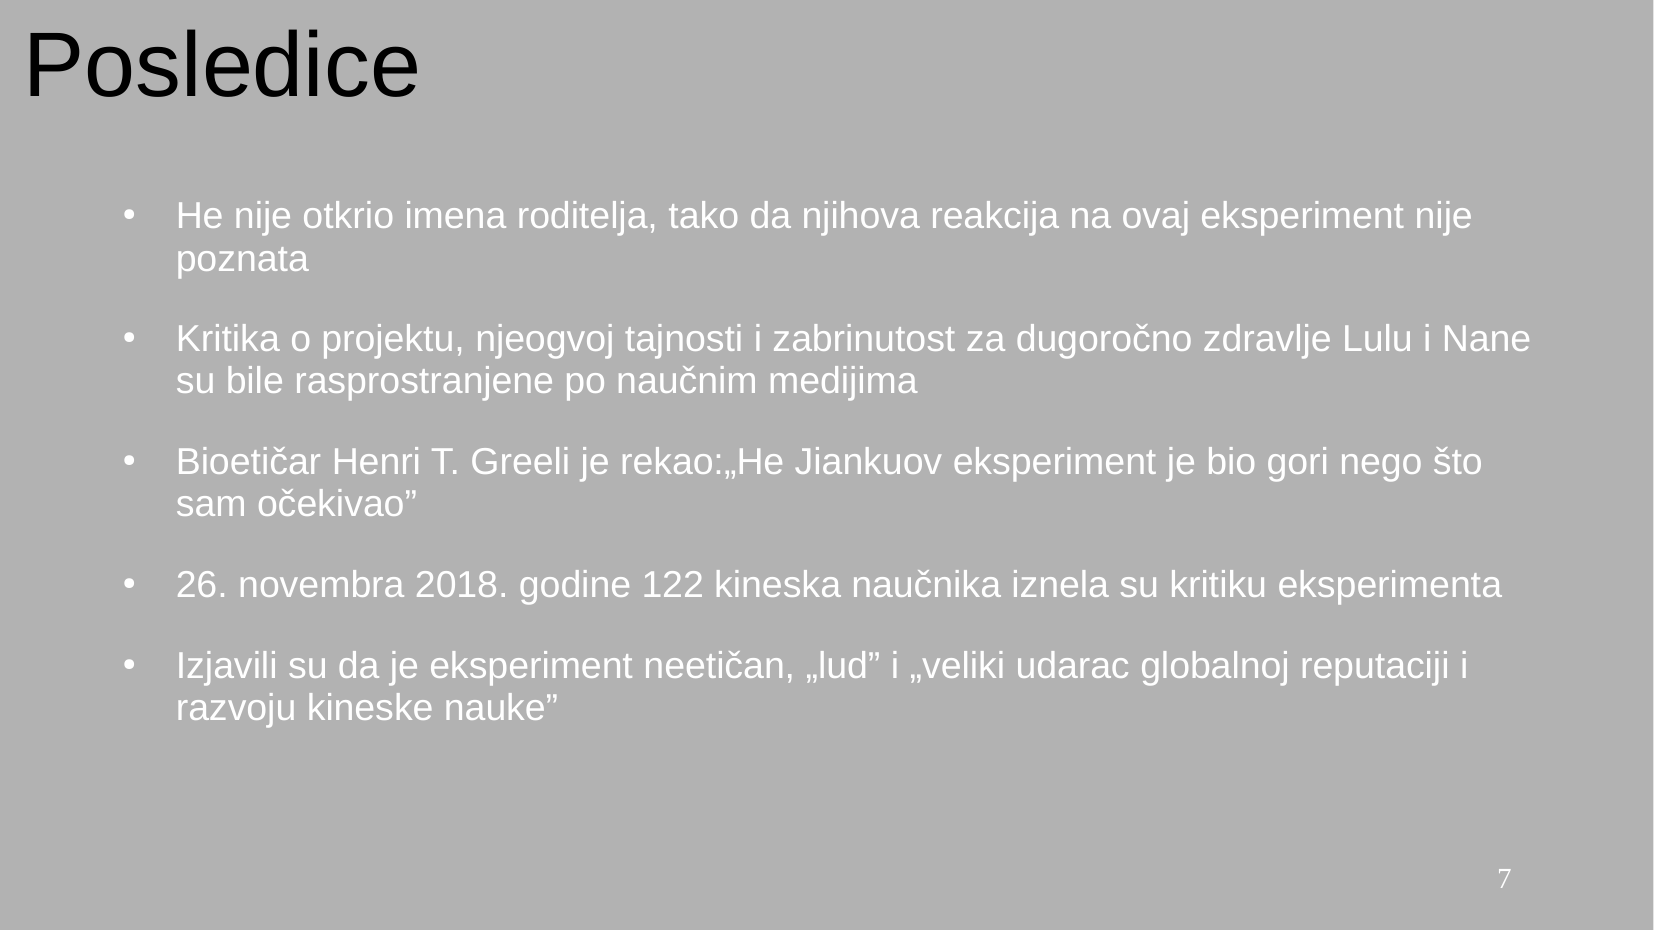

# Posledice
He nije otkrio imena roditelja, tako da njihova reakcija na ovaj eksperiment nije poznata
Kritika o projektu, njeogvoj tajnosti i zabrinutost za dugoročno zdravlje Lulu i Nane su bile rasprostranjene po naučnim medijima
Bioetičar Henri T. Greeli je rekao:„He Jiankuov eksperiment je bio gori nego što sam očekivao”
26. novembra 2018. godine 122 kineska naučnika iznela su kritiku eksperimenta
Izjavili su da je eksperiment neetičan, „lud” i „veliki udarac globalnoj reputaciji i razvoju kineske nauke”
7